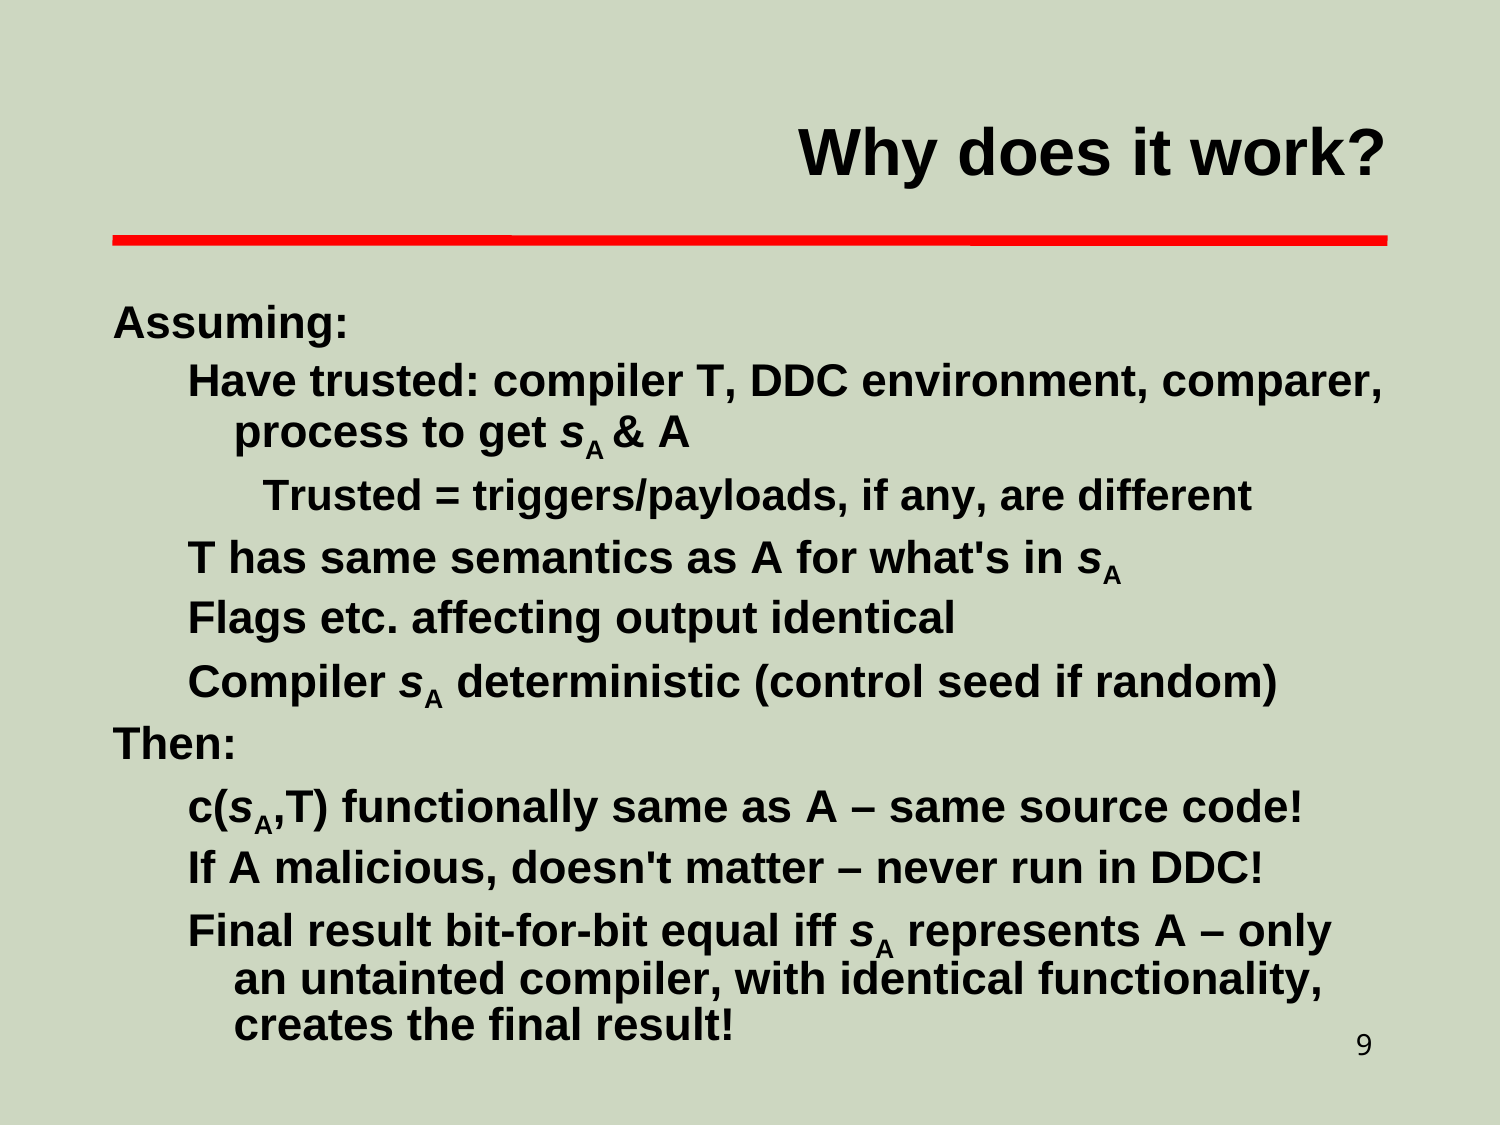

# Why does it work?
Assuming:
Have trusted: compiler T, DDC environment, comparer, process to get sA & A
Trusted = triggers/payloads, if any, are different
T has same semantics as A for what's in sA
Flags etc. affecting output identical
Compiler sA deterministic (control seed if random)
Then:
c(sA,T) functionally same as A – same source code!
If A malicious, doesn't matter – never run in DDC!
Final result bit-for-bit equal iff sA represents A – only an untainted compiler, with identical functionality, creates the final result!